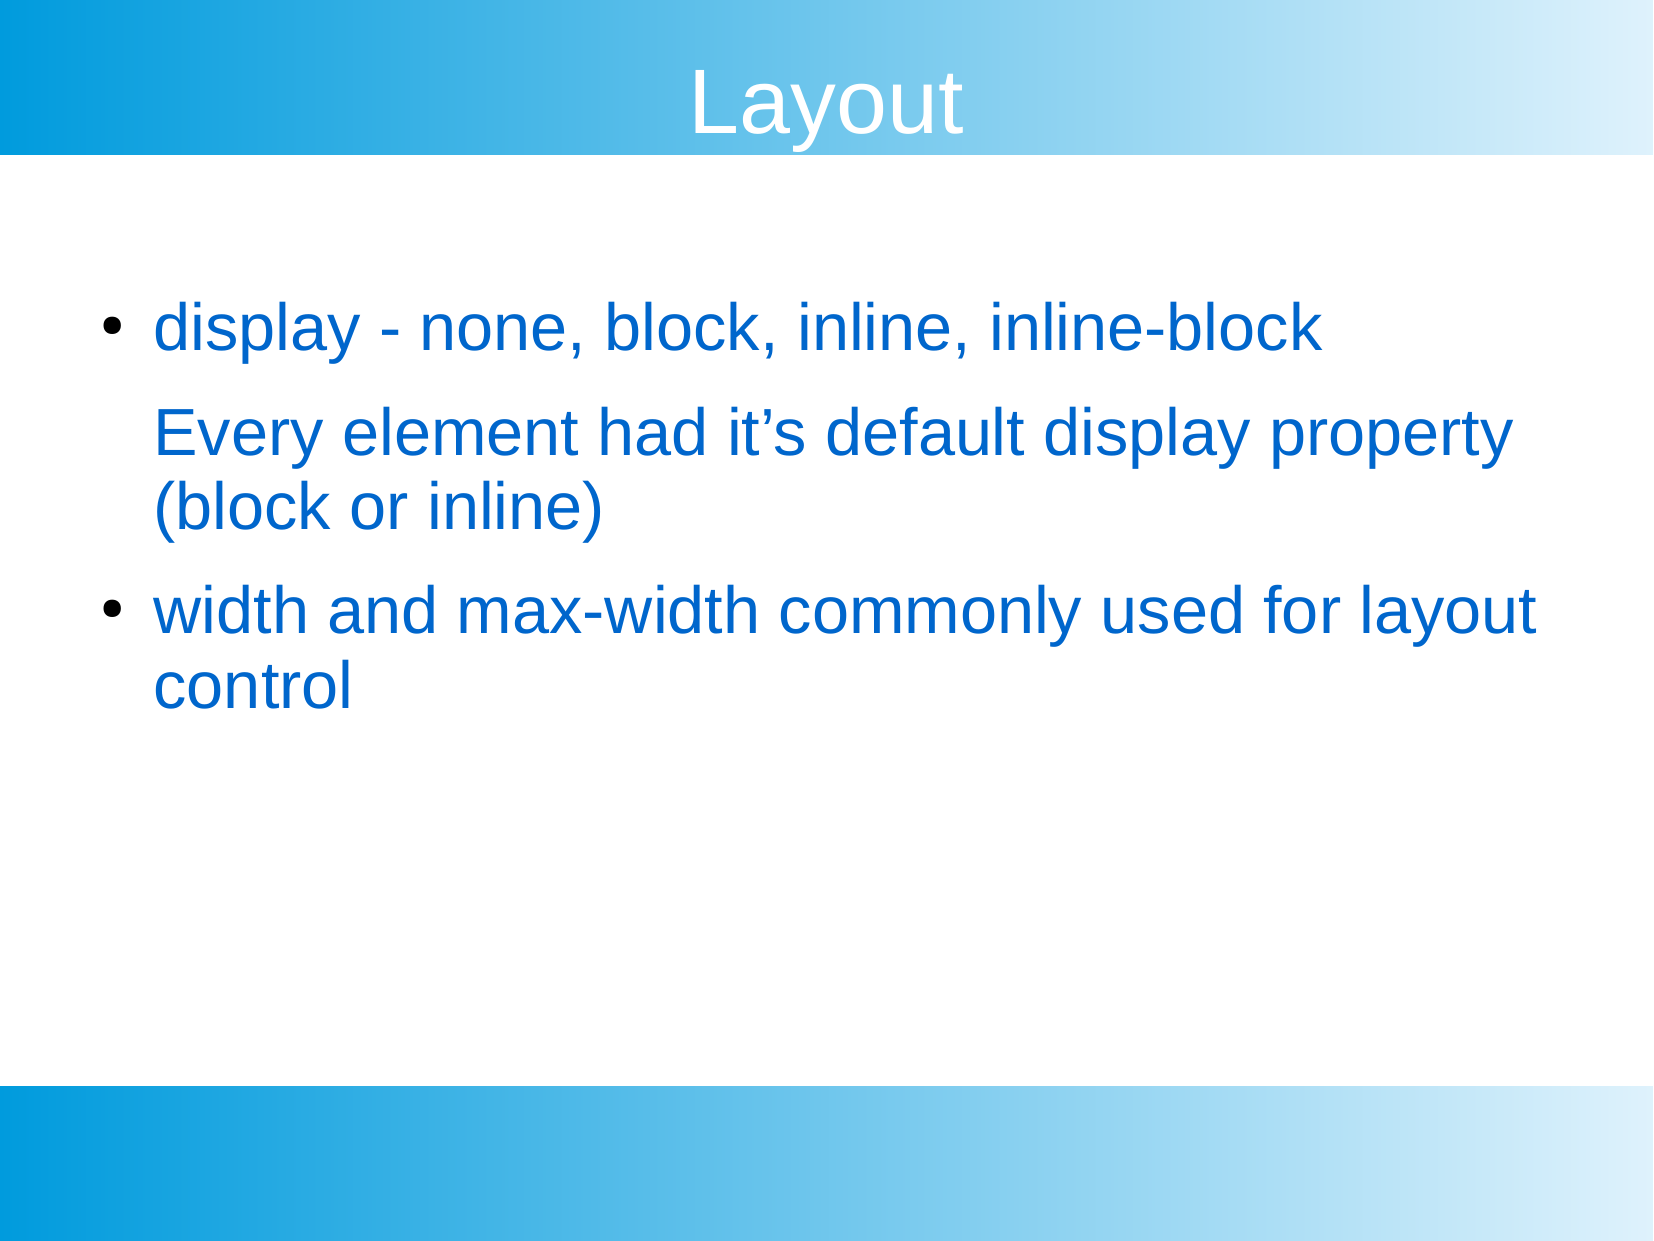

# Layout
display - none, block, inline, inline-block
Every element had it’s default display property (block or inline)
width and max-width commonly used for layout control